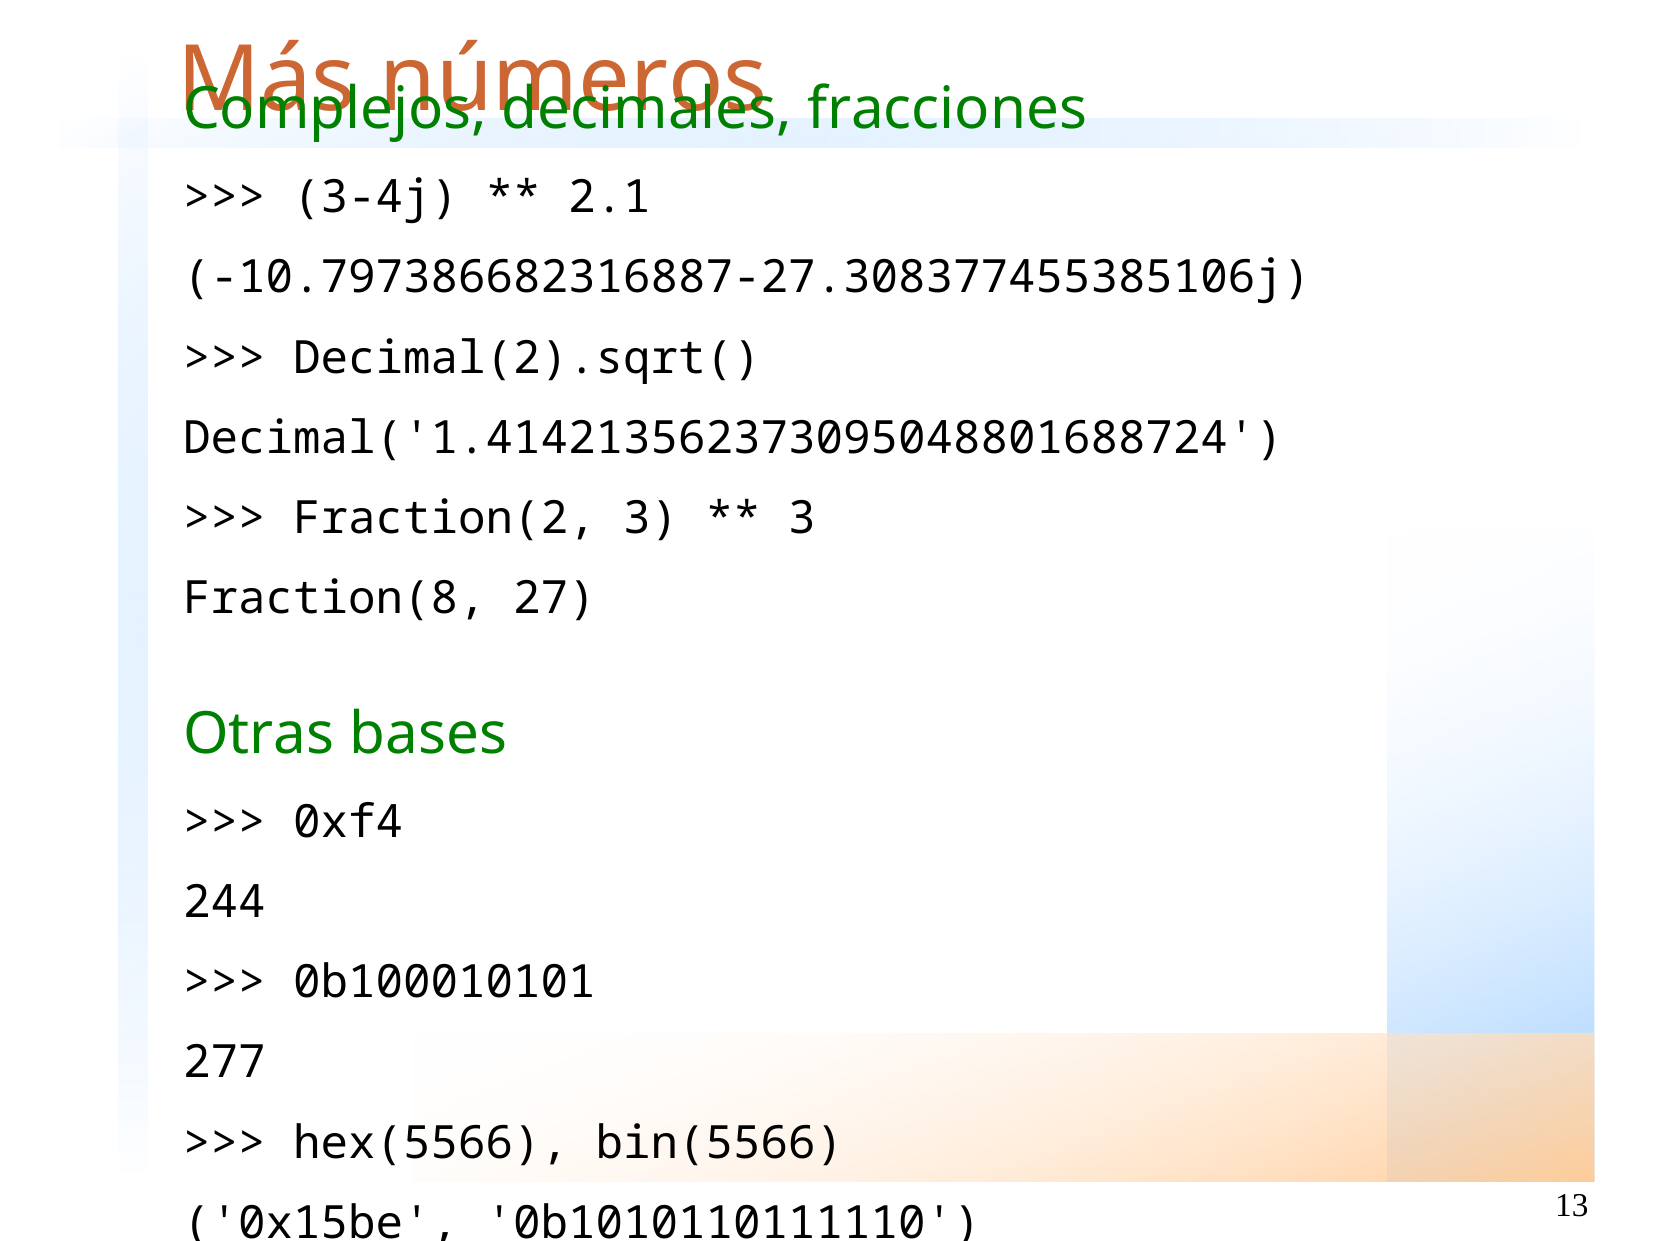

# Más números
Complejos, decimales, fracciones
>>> (3-4j) ** 2.1
(-10.797386682316887-27.308377455385106j)
>>> Decimal(2).sqrt()
Decimal('1.414213562373095048801688724')
>>> Fraction(2, 3) ** 3
Fraction(8, 27)
Otras bases
>>> 0xf4
244
>>> 0b100010101
277
>>> hex(5566), bin(5566)
('0x15be', '0b1010110111110')